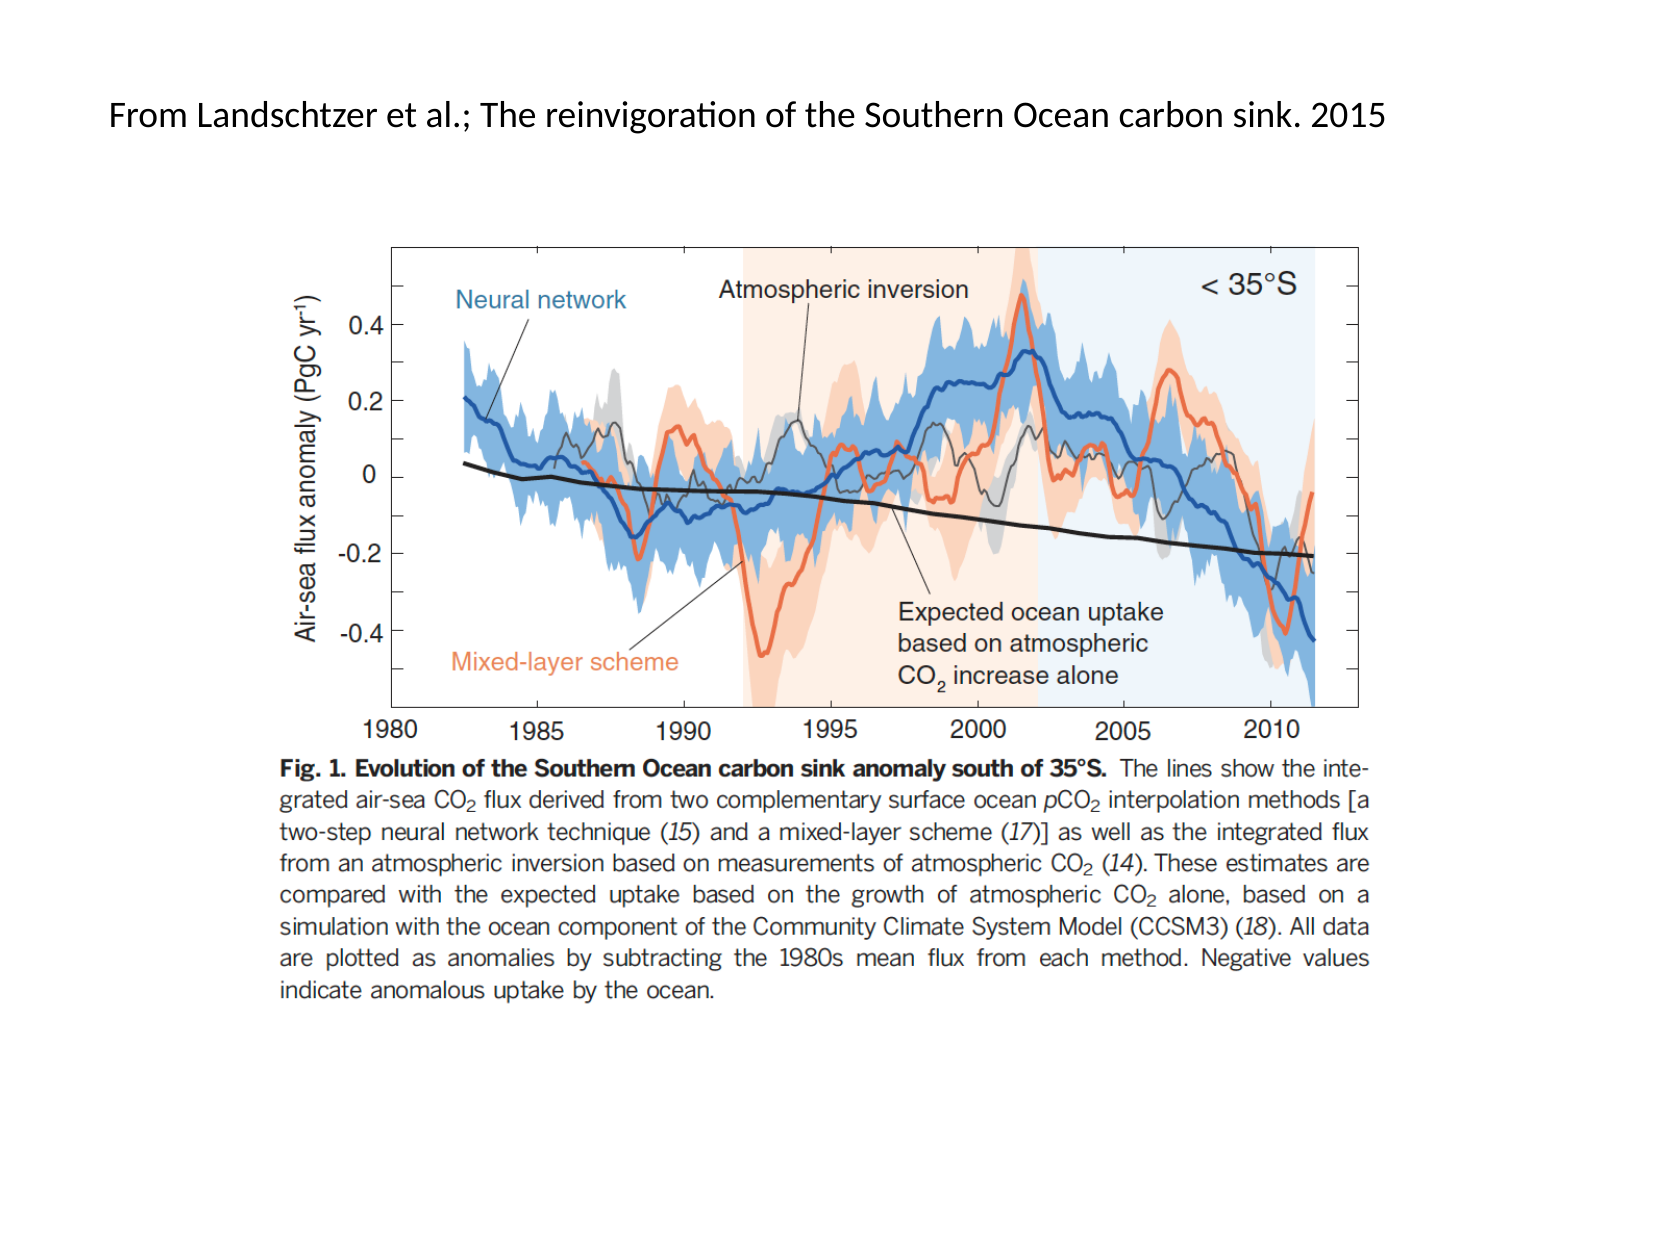

From Landschtzer et al.; The reinvigoration of the Southern Ocean carbon sink. 2015